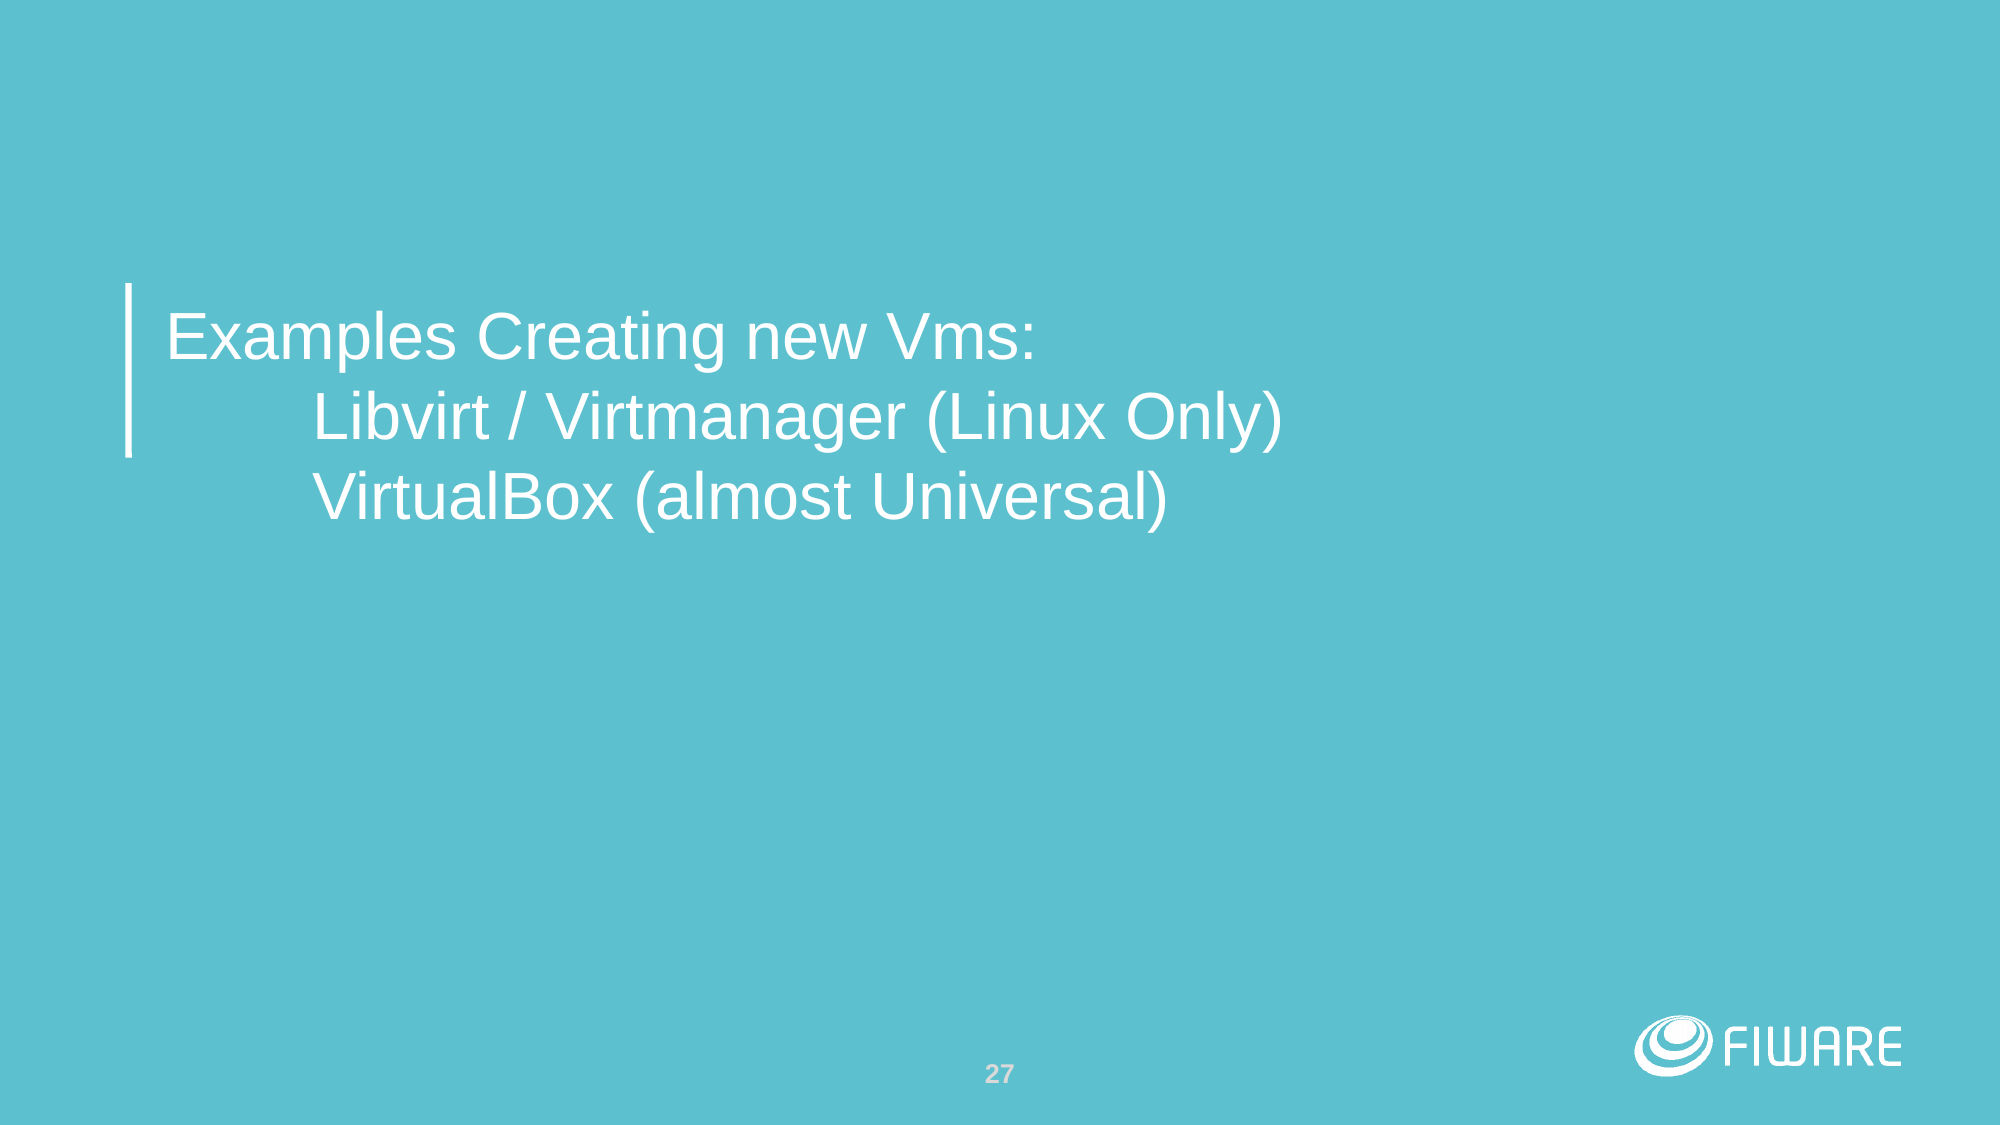

# Examples Creating new Vms: Libvirt / Virtmanager (Linux Only) VirtualBox (almost Universal)